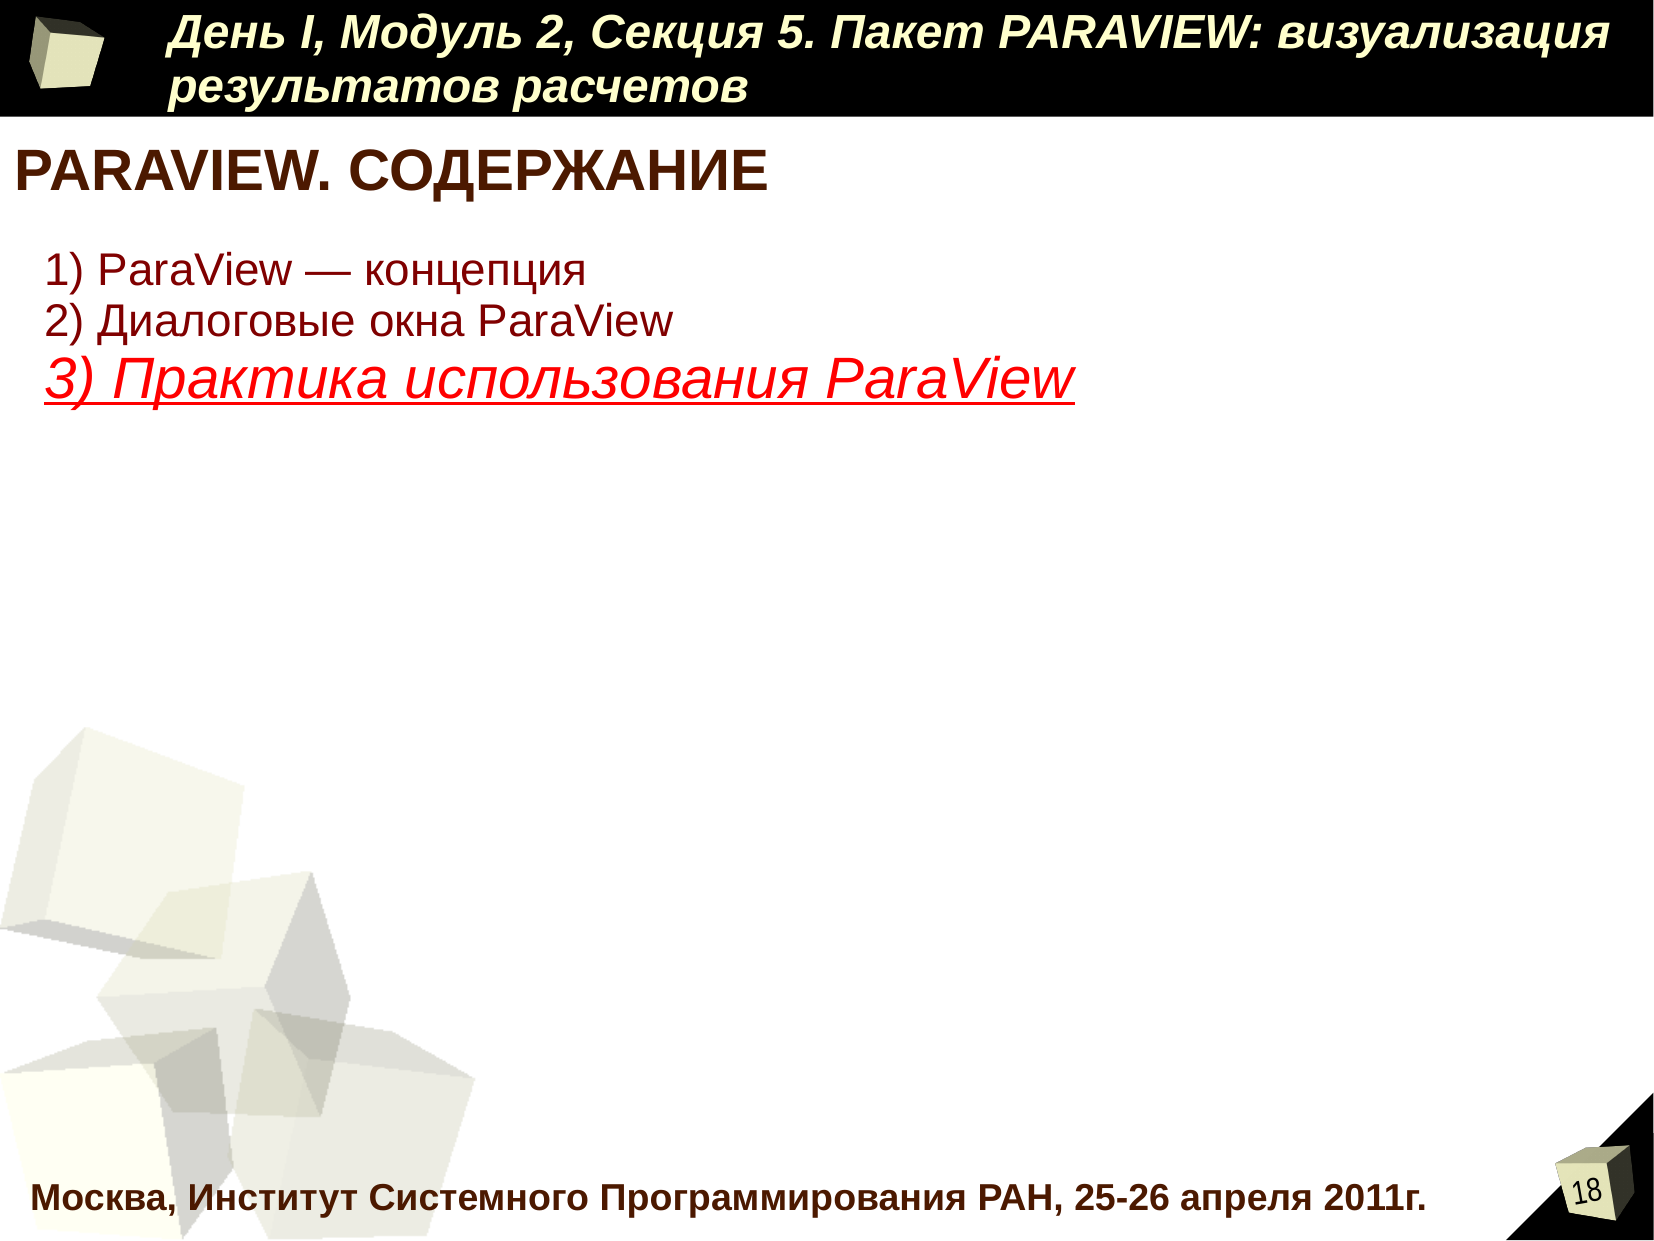

#
PARAVIEW. СОДЕРЖАНИЕ
1) ParaView — концепция
2) Диалоговые окна ParaView
3) Практика использования ParaView